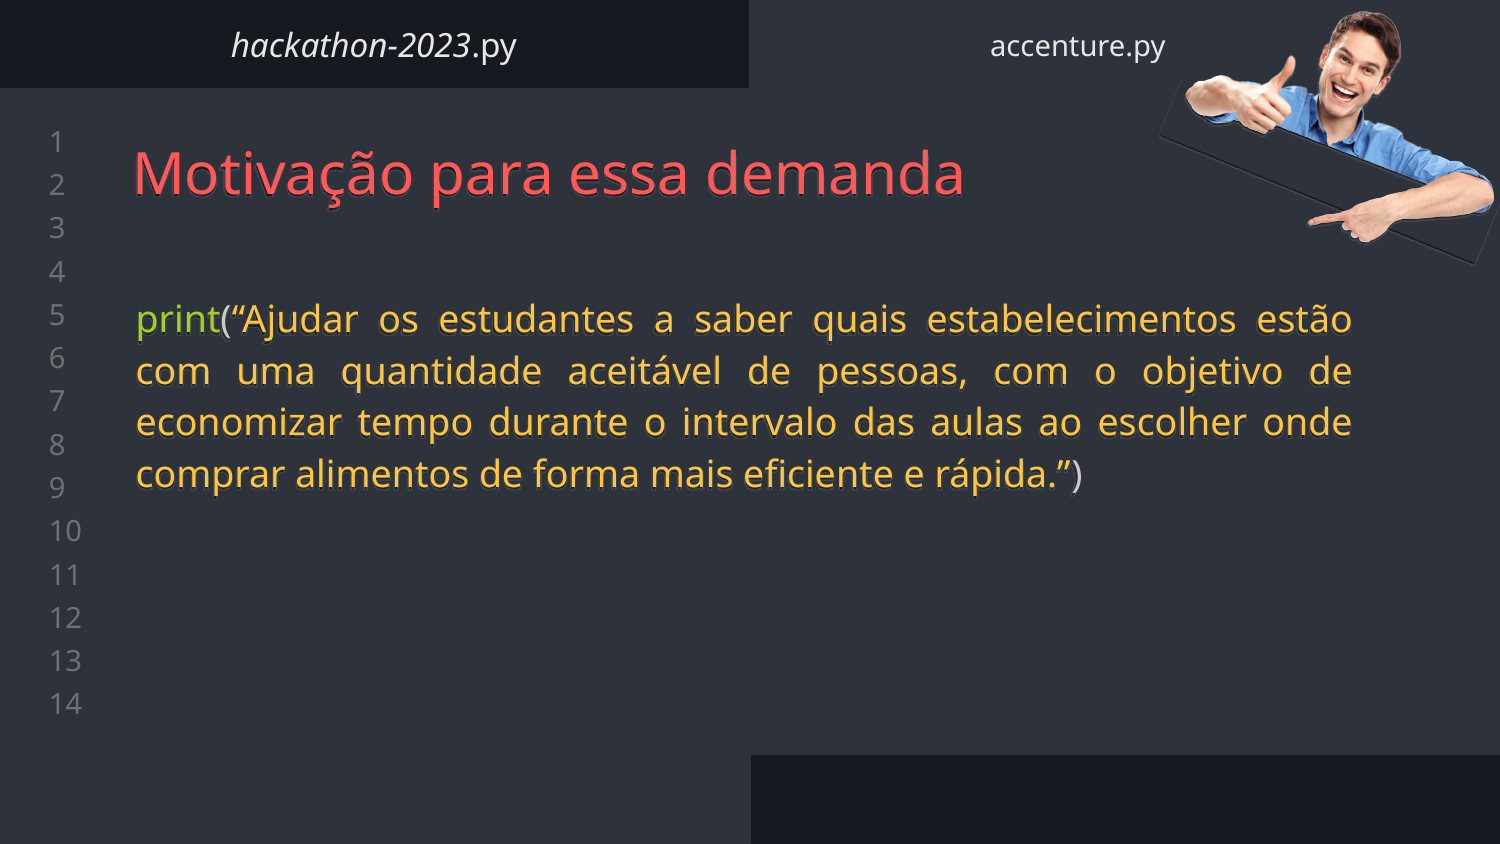

hackathon-2023.py
 		accenture.py
# Motivação para essa demanda
print(“Ajudar os estudantes a saber quais estabelecimentos estão com uma quantidade aceitável de pessoas, com o objetivo de economizar tempo durante o intervalo das aulas ao escolher onde comprar alimentos de forma mais eficiente e rápida.”)